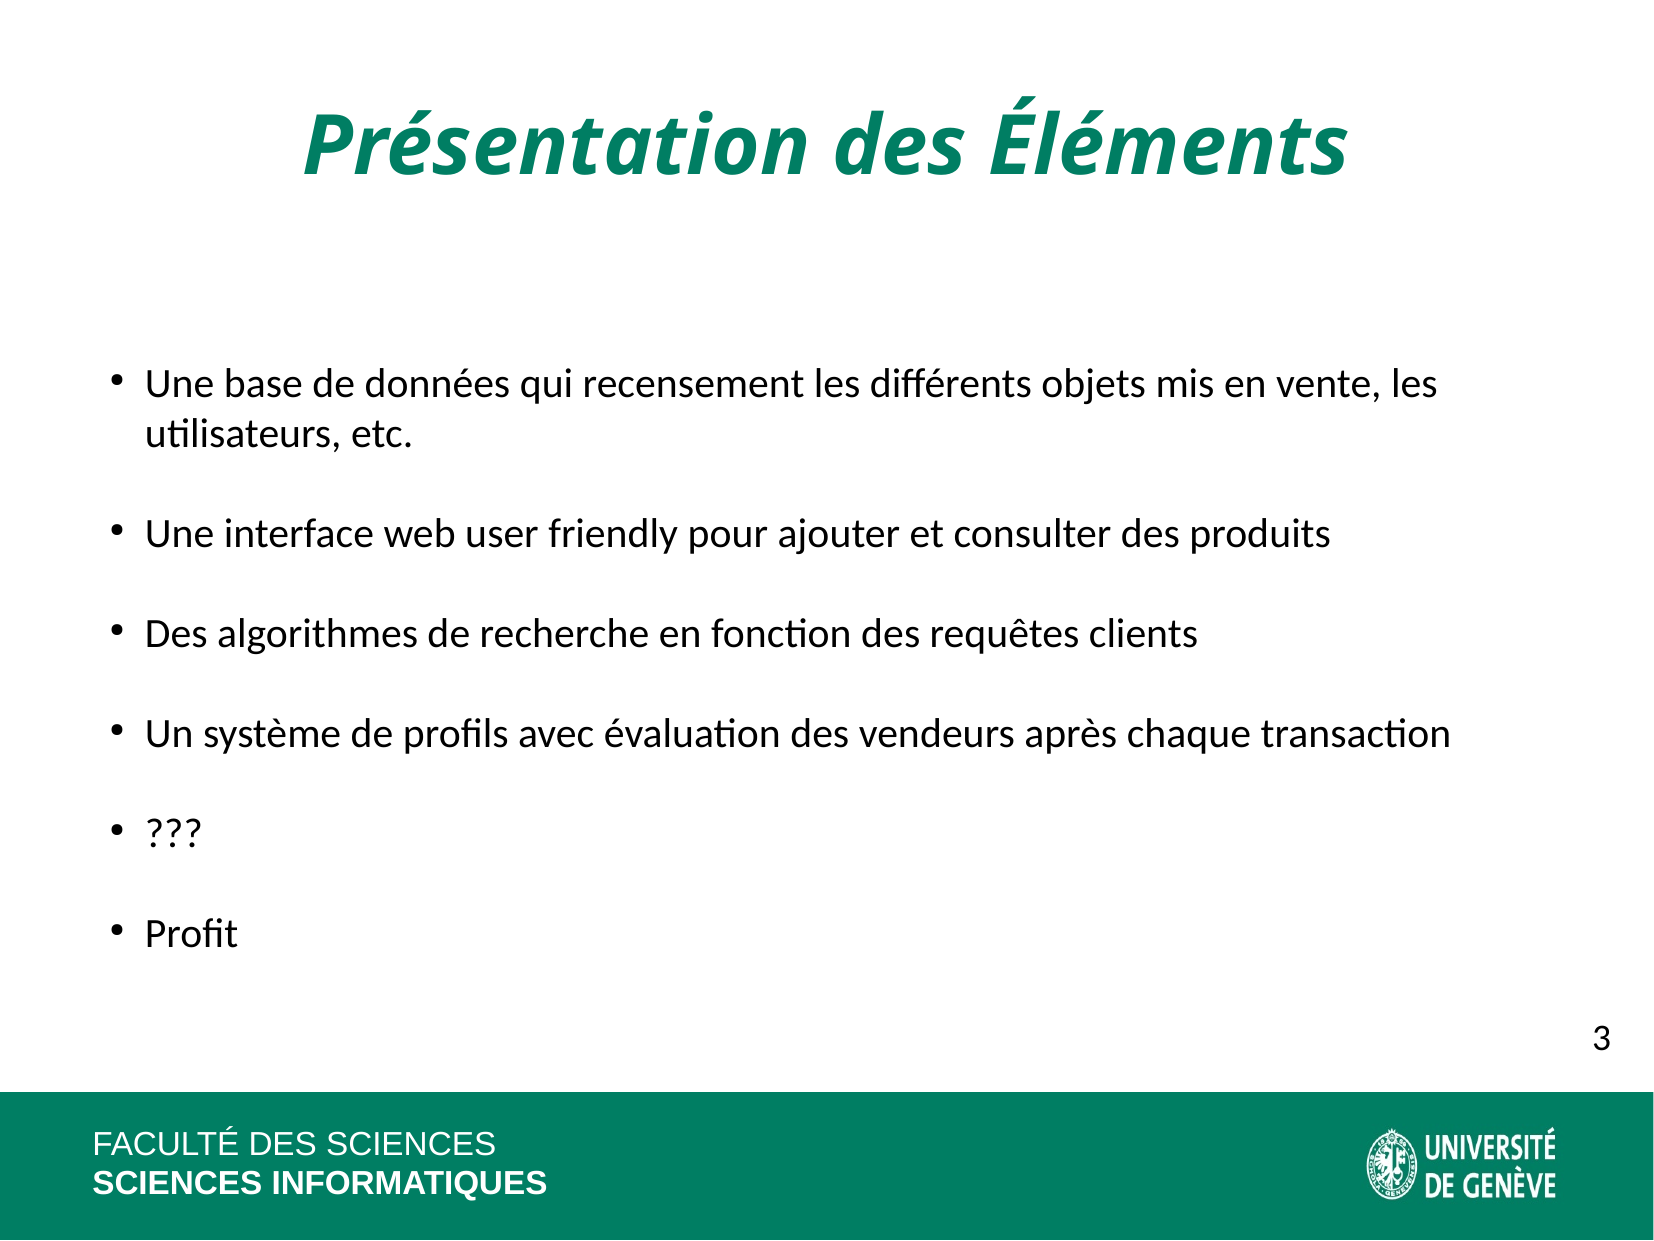

Présentation des Éléments
Une base de données qui recensement les différents objets mis en vente, les utilisateurs, etc.
Une interface web user friendly pour ajouter et consulter des produits
Des algorithmes de recherche en fonction des requêtes clients
Un système de profils avec évaluation des vendeurs après chaque transaction
???
Profit
3
FACULTÉ DES SCIENCES
SCIENCES INFORMATIQUES